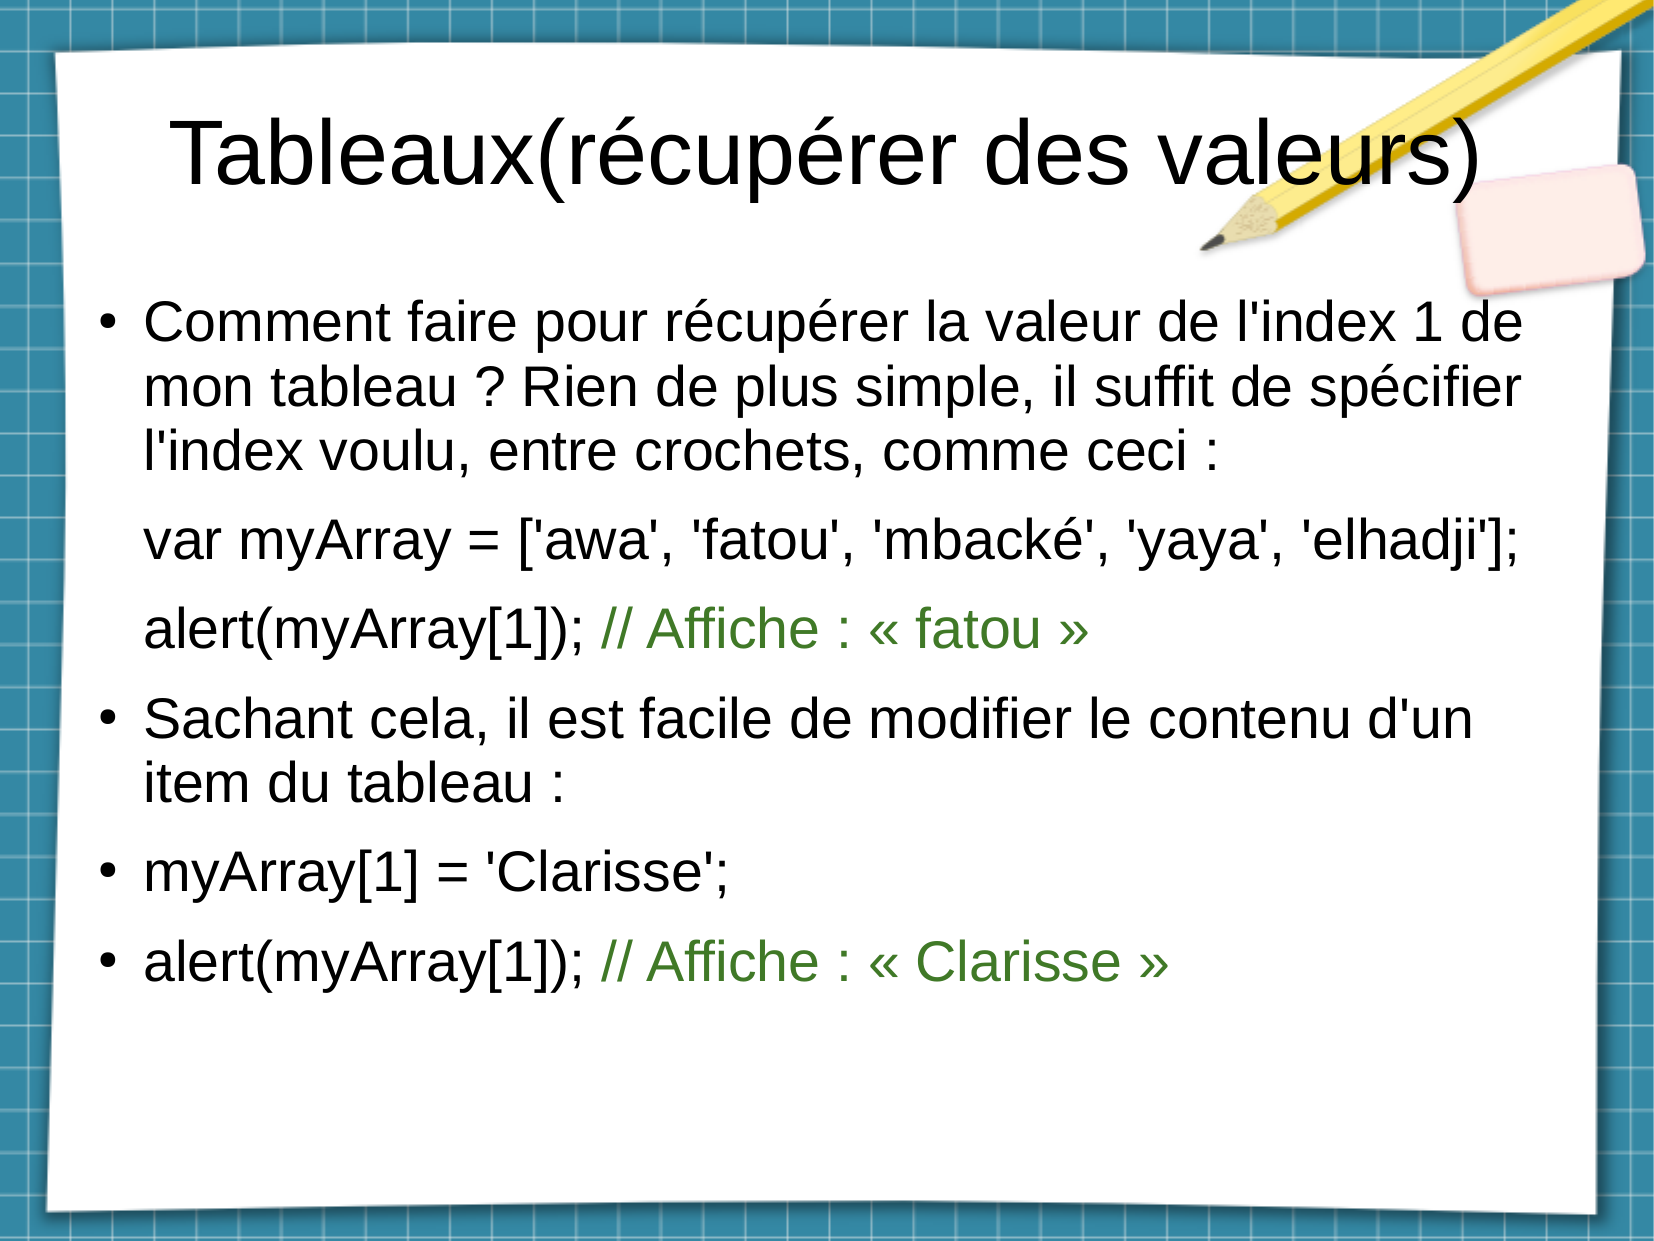

# Tableaux(récupérer des valeurs)
Comment faire pour récupérer la valeur de l'index 1 de mon tableau ? Rien de plus simple, il suffit de spécifier l'index voulu, entre crochets, comme ceci :
var myArray = ['awa', 'fatou', 'mbacké', 'yaya', 'elhadji'];
alert(myArray[1]); // Affiche : « fatou »
Sachant cela, il est facile de modifier le contenu d'un item du tableau :
myArray[1] = 'Clarisse';
alert(myArray[1]); // Affiche : « Clarisse »